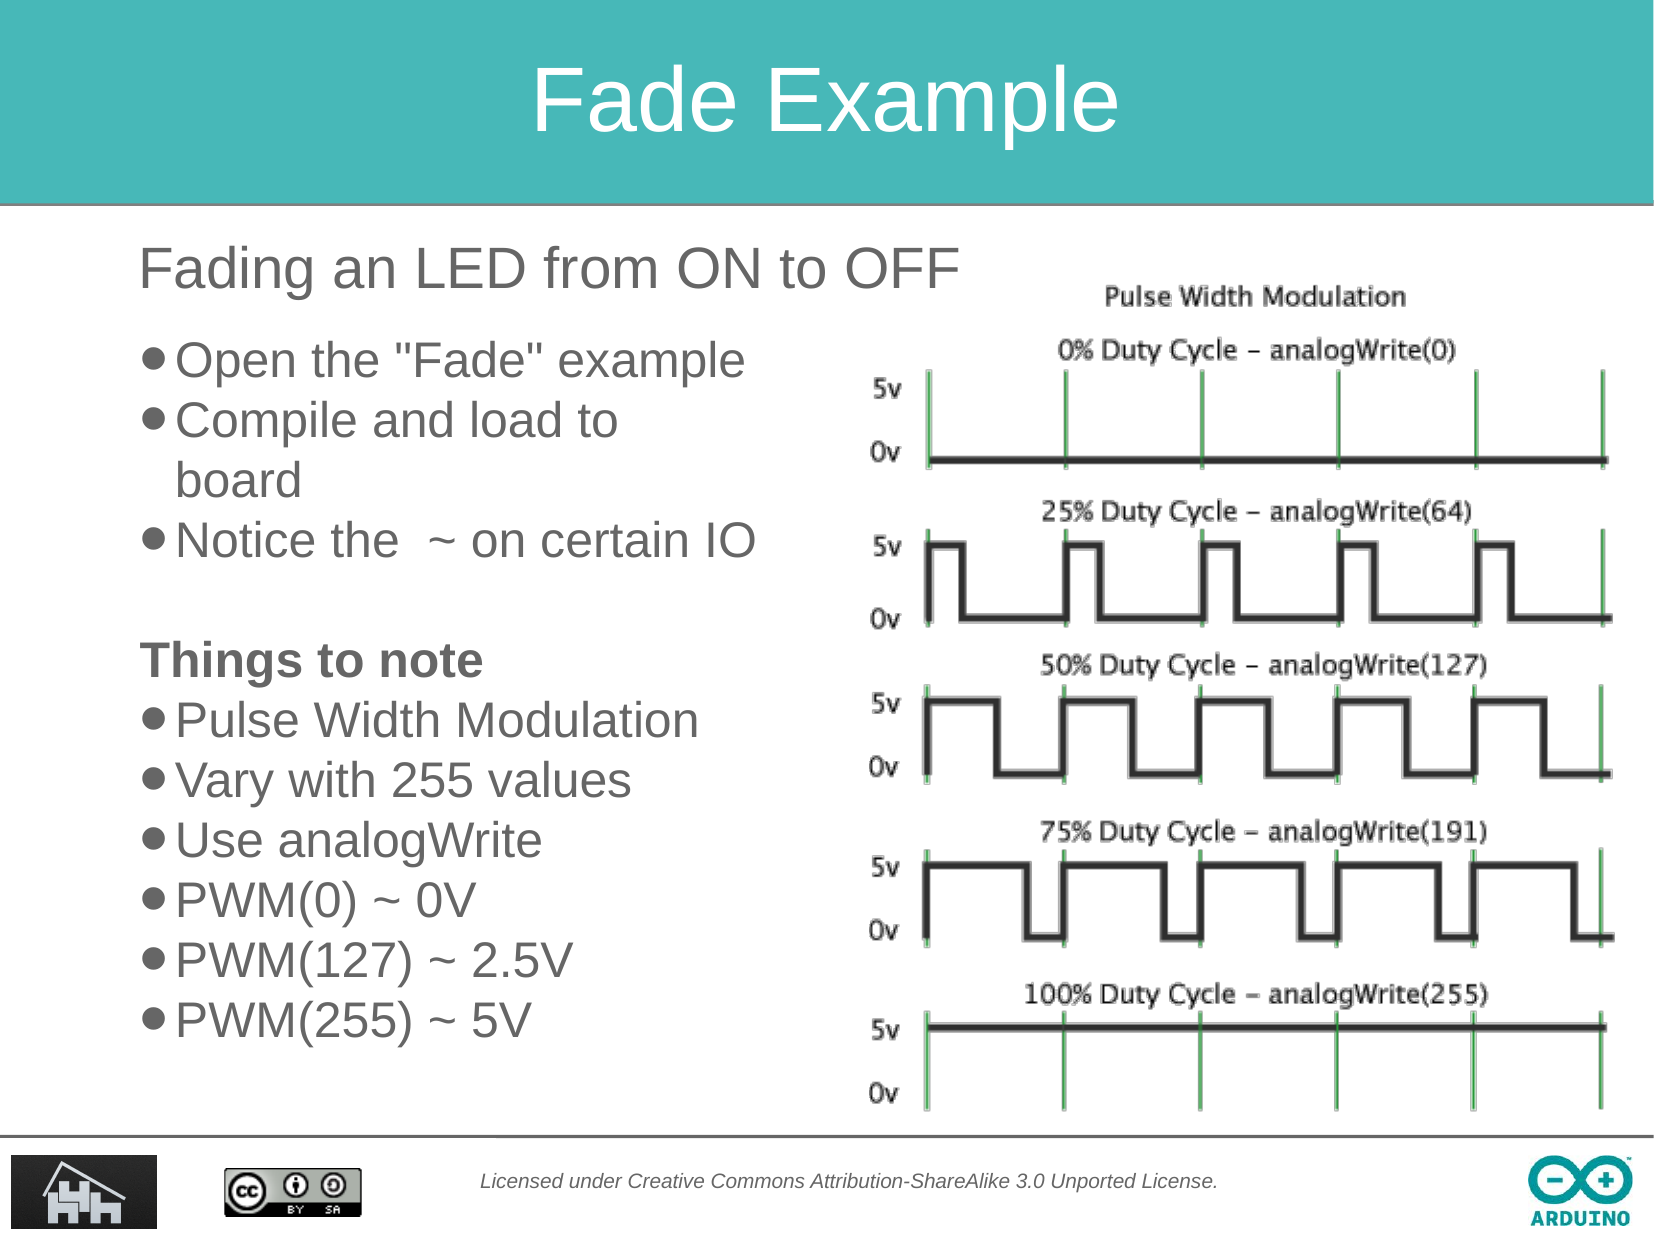

# Fade Example
Fading an LED from ON to OFF
Open the "Fade" example
Compile and load to board
Notice the ~ on certain IO
Things to note
Pulse Width Modulation
Vary with 255 values
Use analogWrite
PWM(0) ~ 0V
PWM(127) ~ 2.5V
PWM(255) ~ 5V